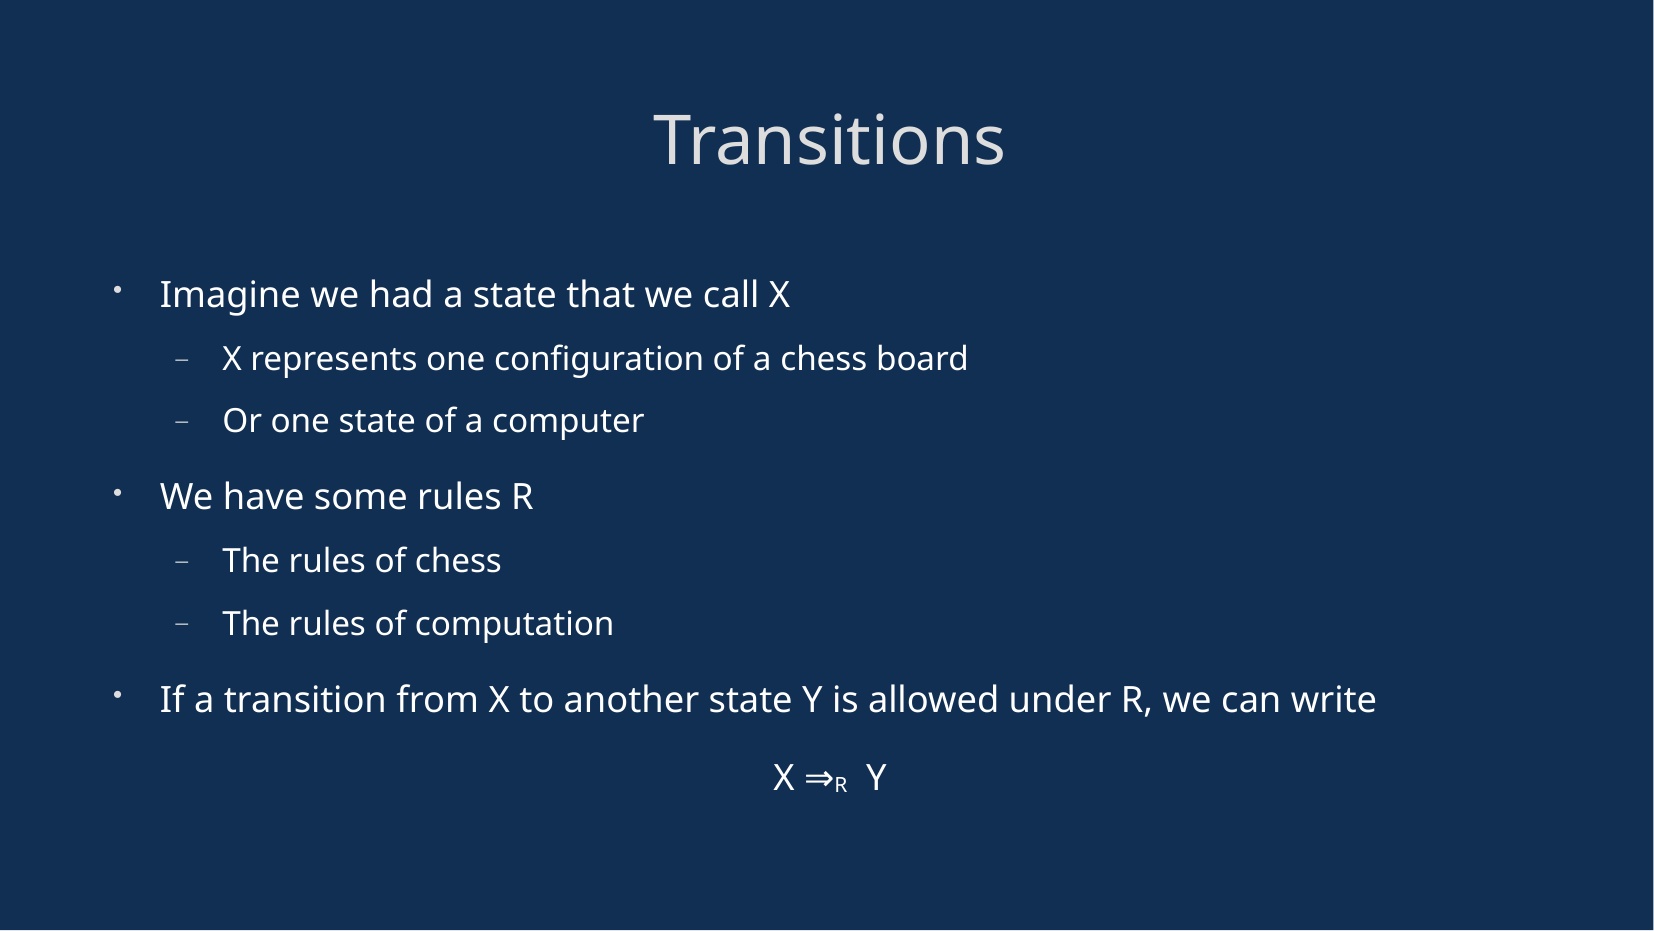

# Transitions
Imagine we had a state that we call X
X represents one configuration of a chess board
Or one state of a computer
We have some rules R
The rules of chess
The rules of computation
If a transition from X to another state Y is allowed under R, we can write
X ⇒R Y